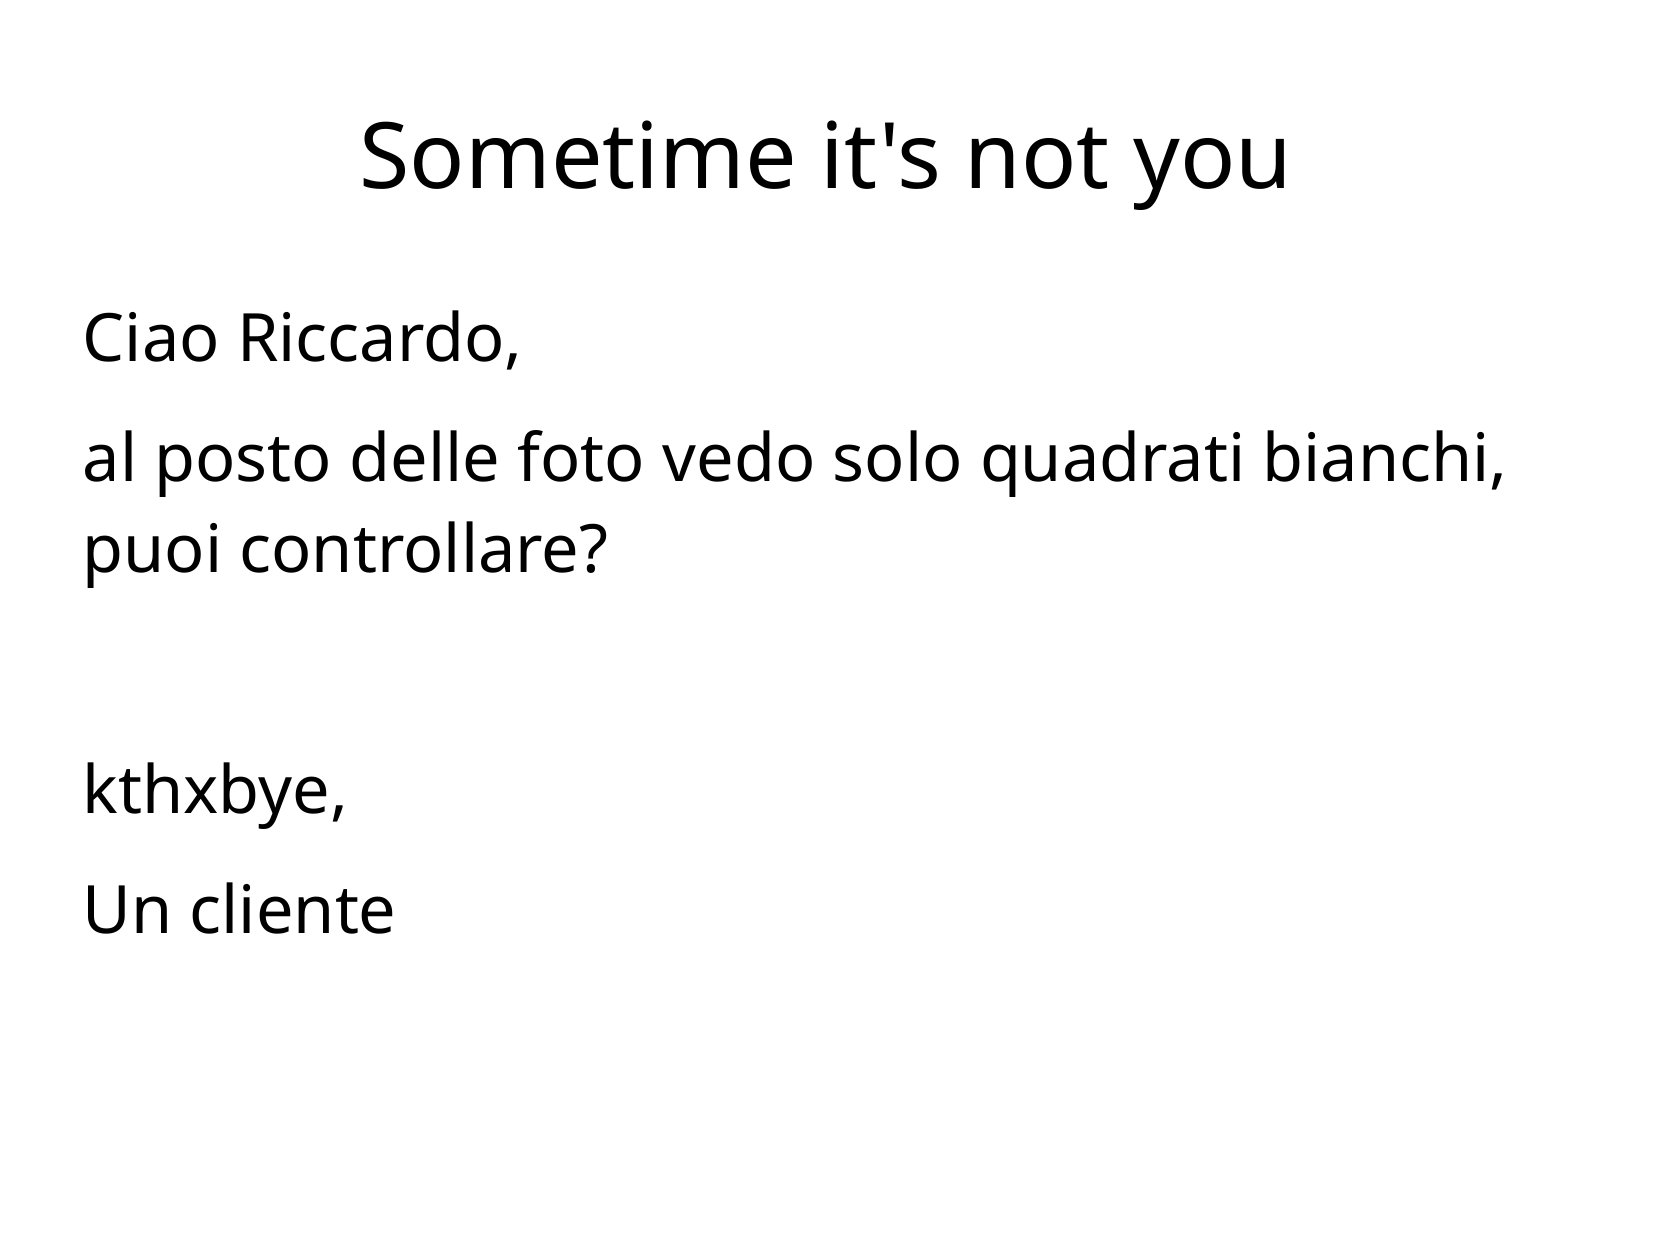

# Sometime it's not you
Ciao Riccardo,
al posto delle foto vedo solo quadrati bianchi, puoi controllare?
kthxbye,
Un cliente